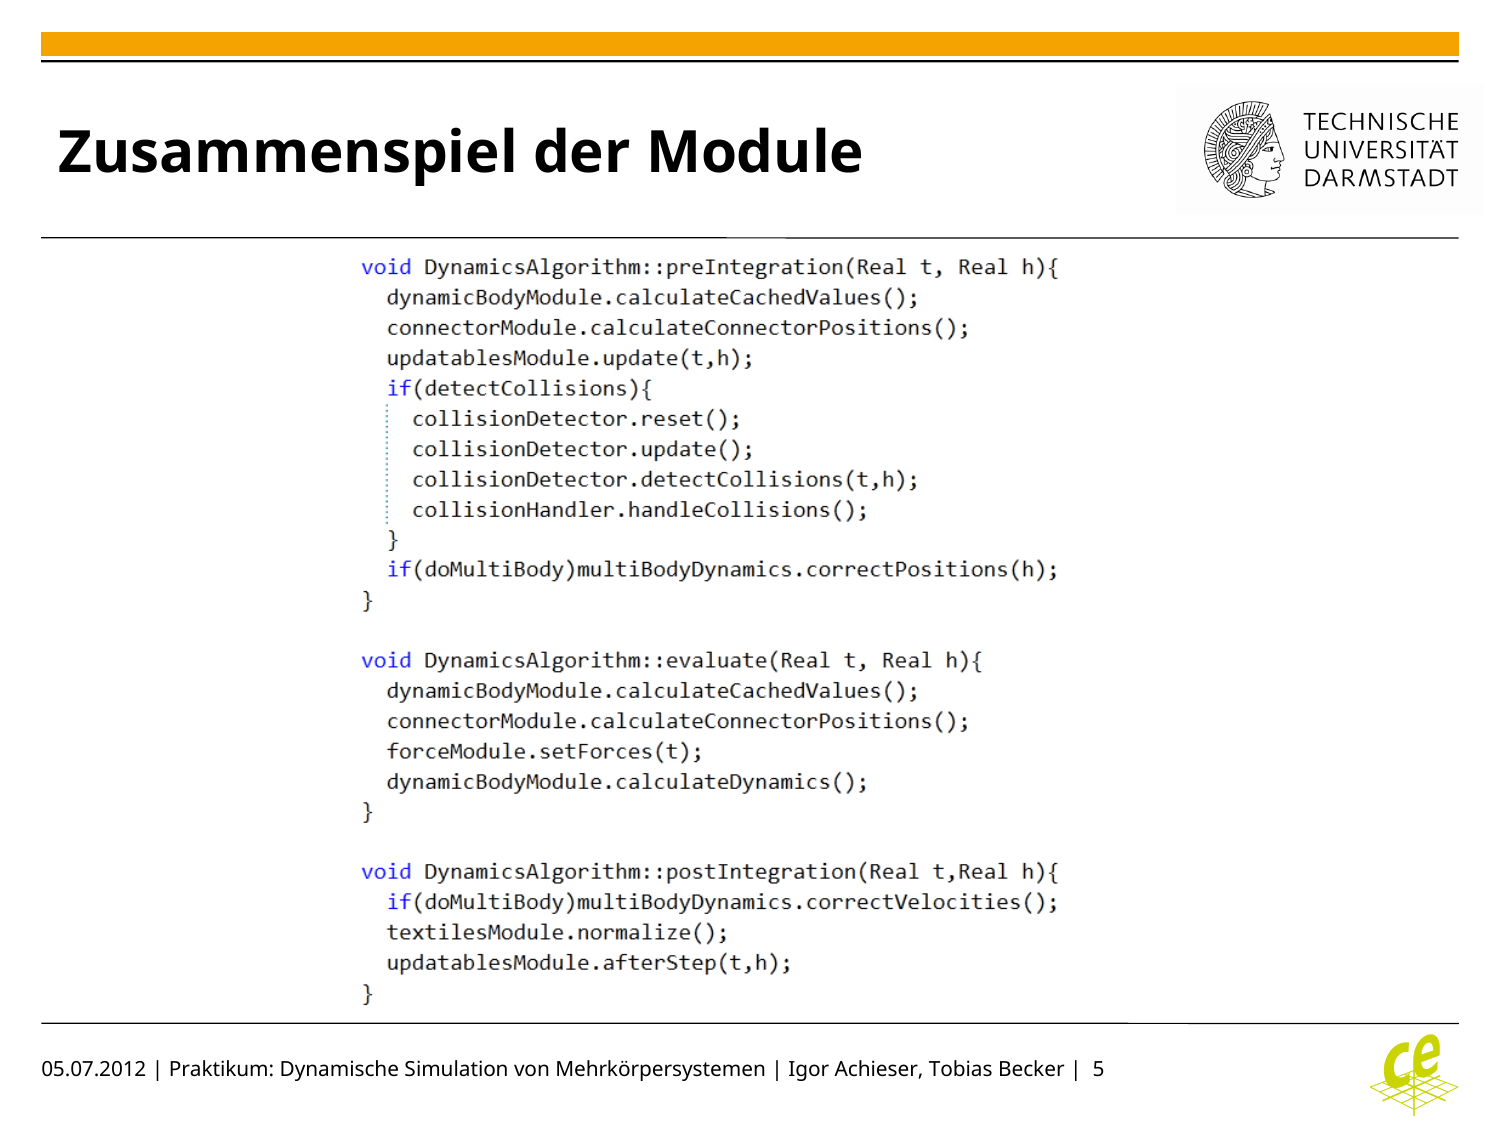

Zusammenspiel der Module
05.07.2012 | Praktikum: Dynamische Simulation von Mehrkörpersystemen | Igor Achieser, Tobias Becker |